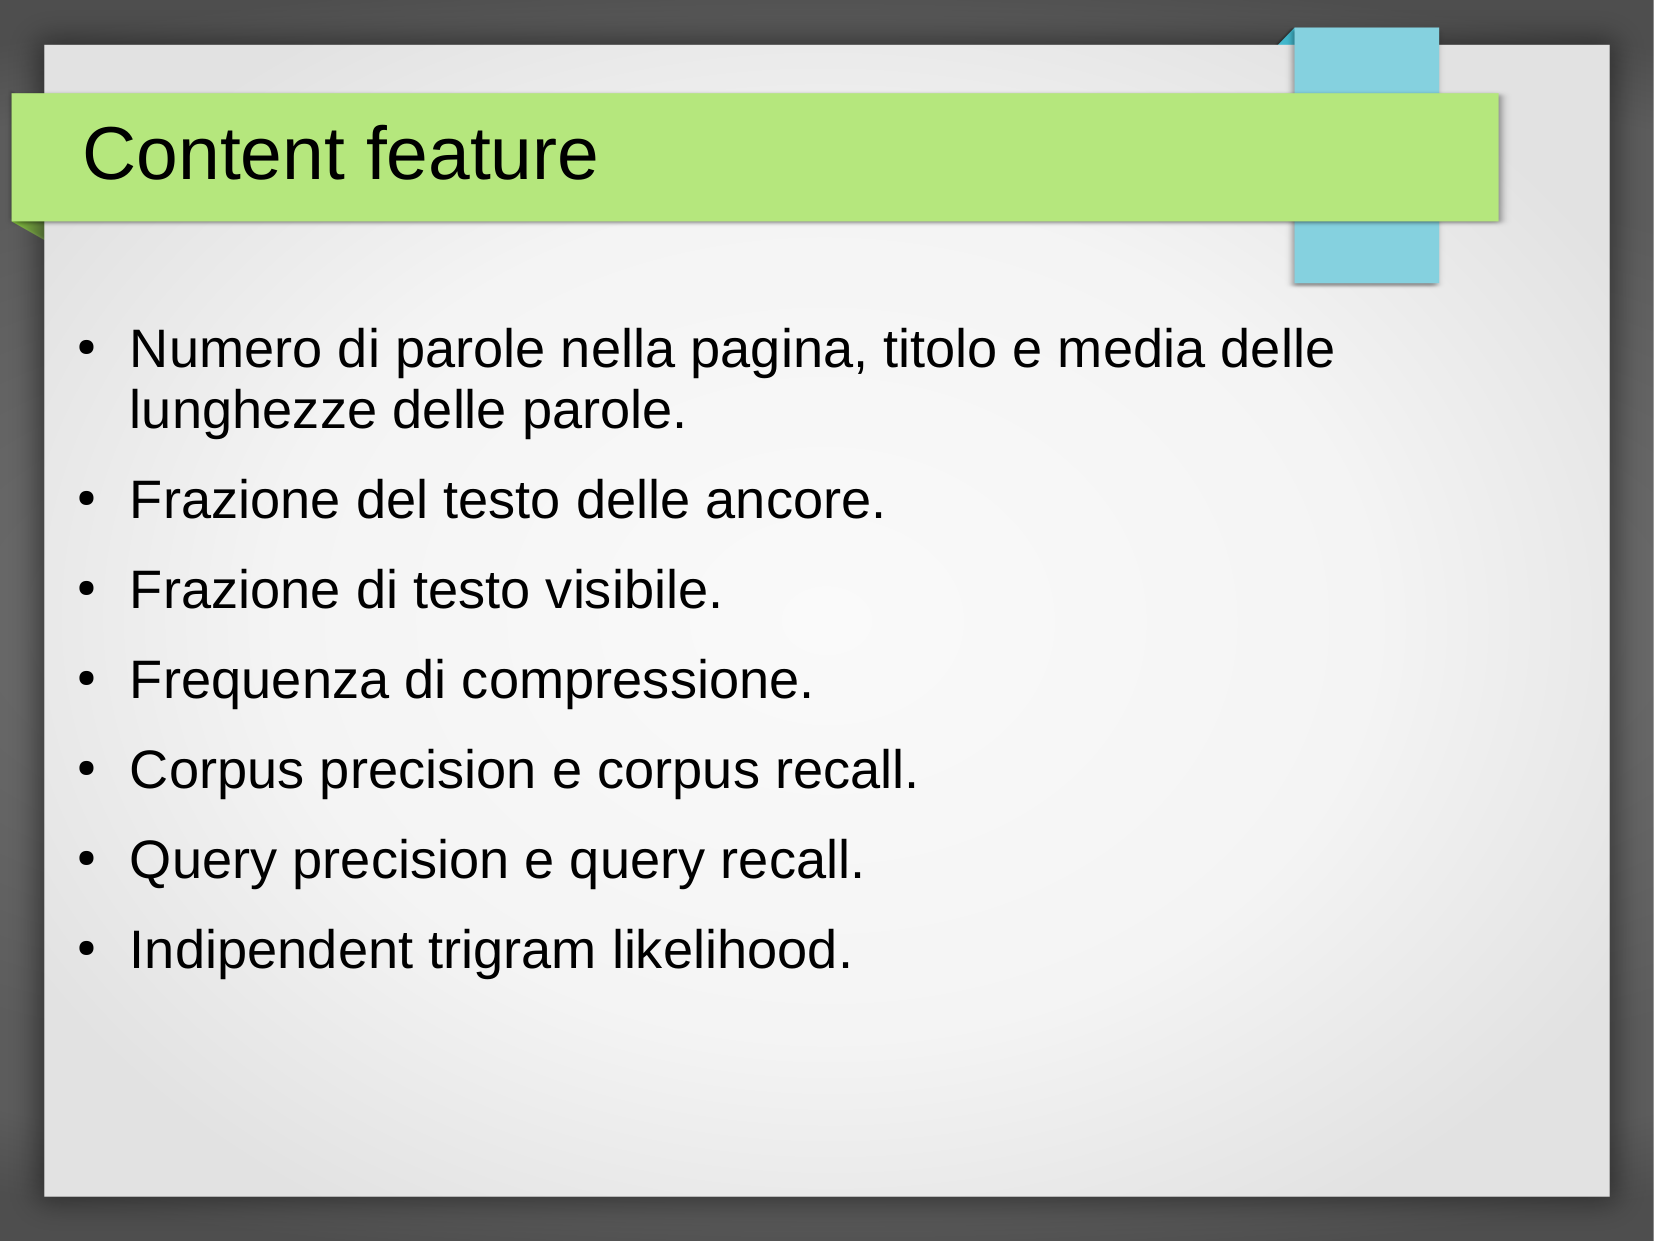

# Content feature
Numero di parole nella pagina, titolo e media delle lunghezze delle parole.
Frazione del testo delle ancore.
Frazione di testo visibile.
Frequenza di compressione.
Corpus precision e corpus recall.
Query precision e query recall.
Indipendent trigram likelihood.